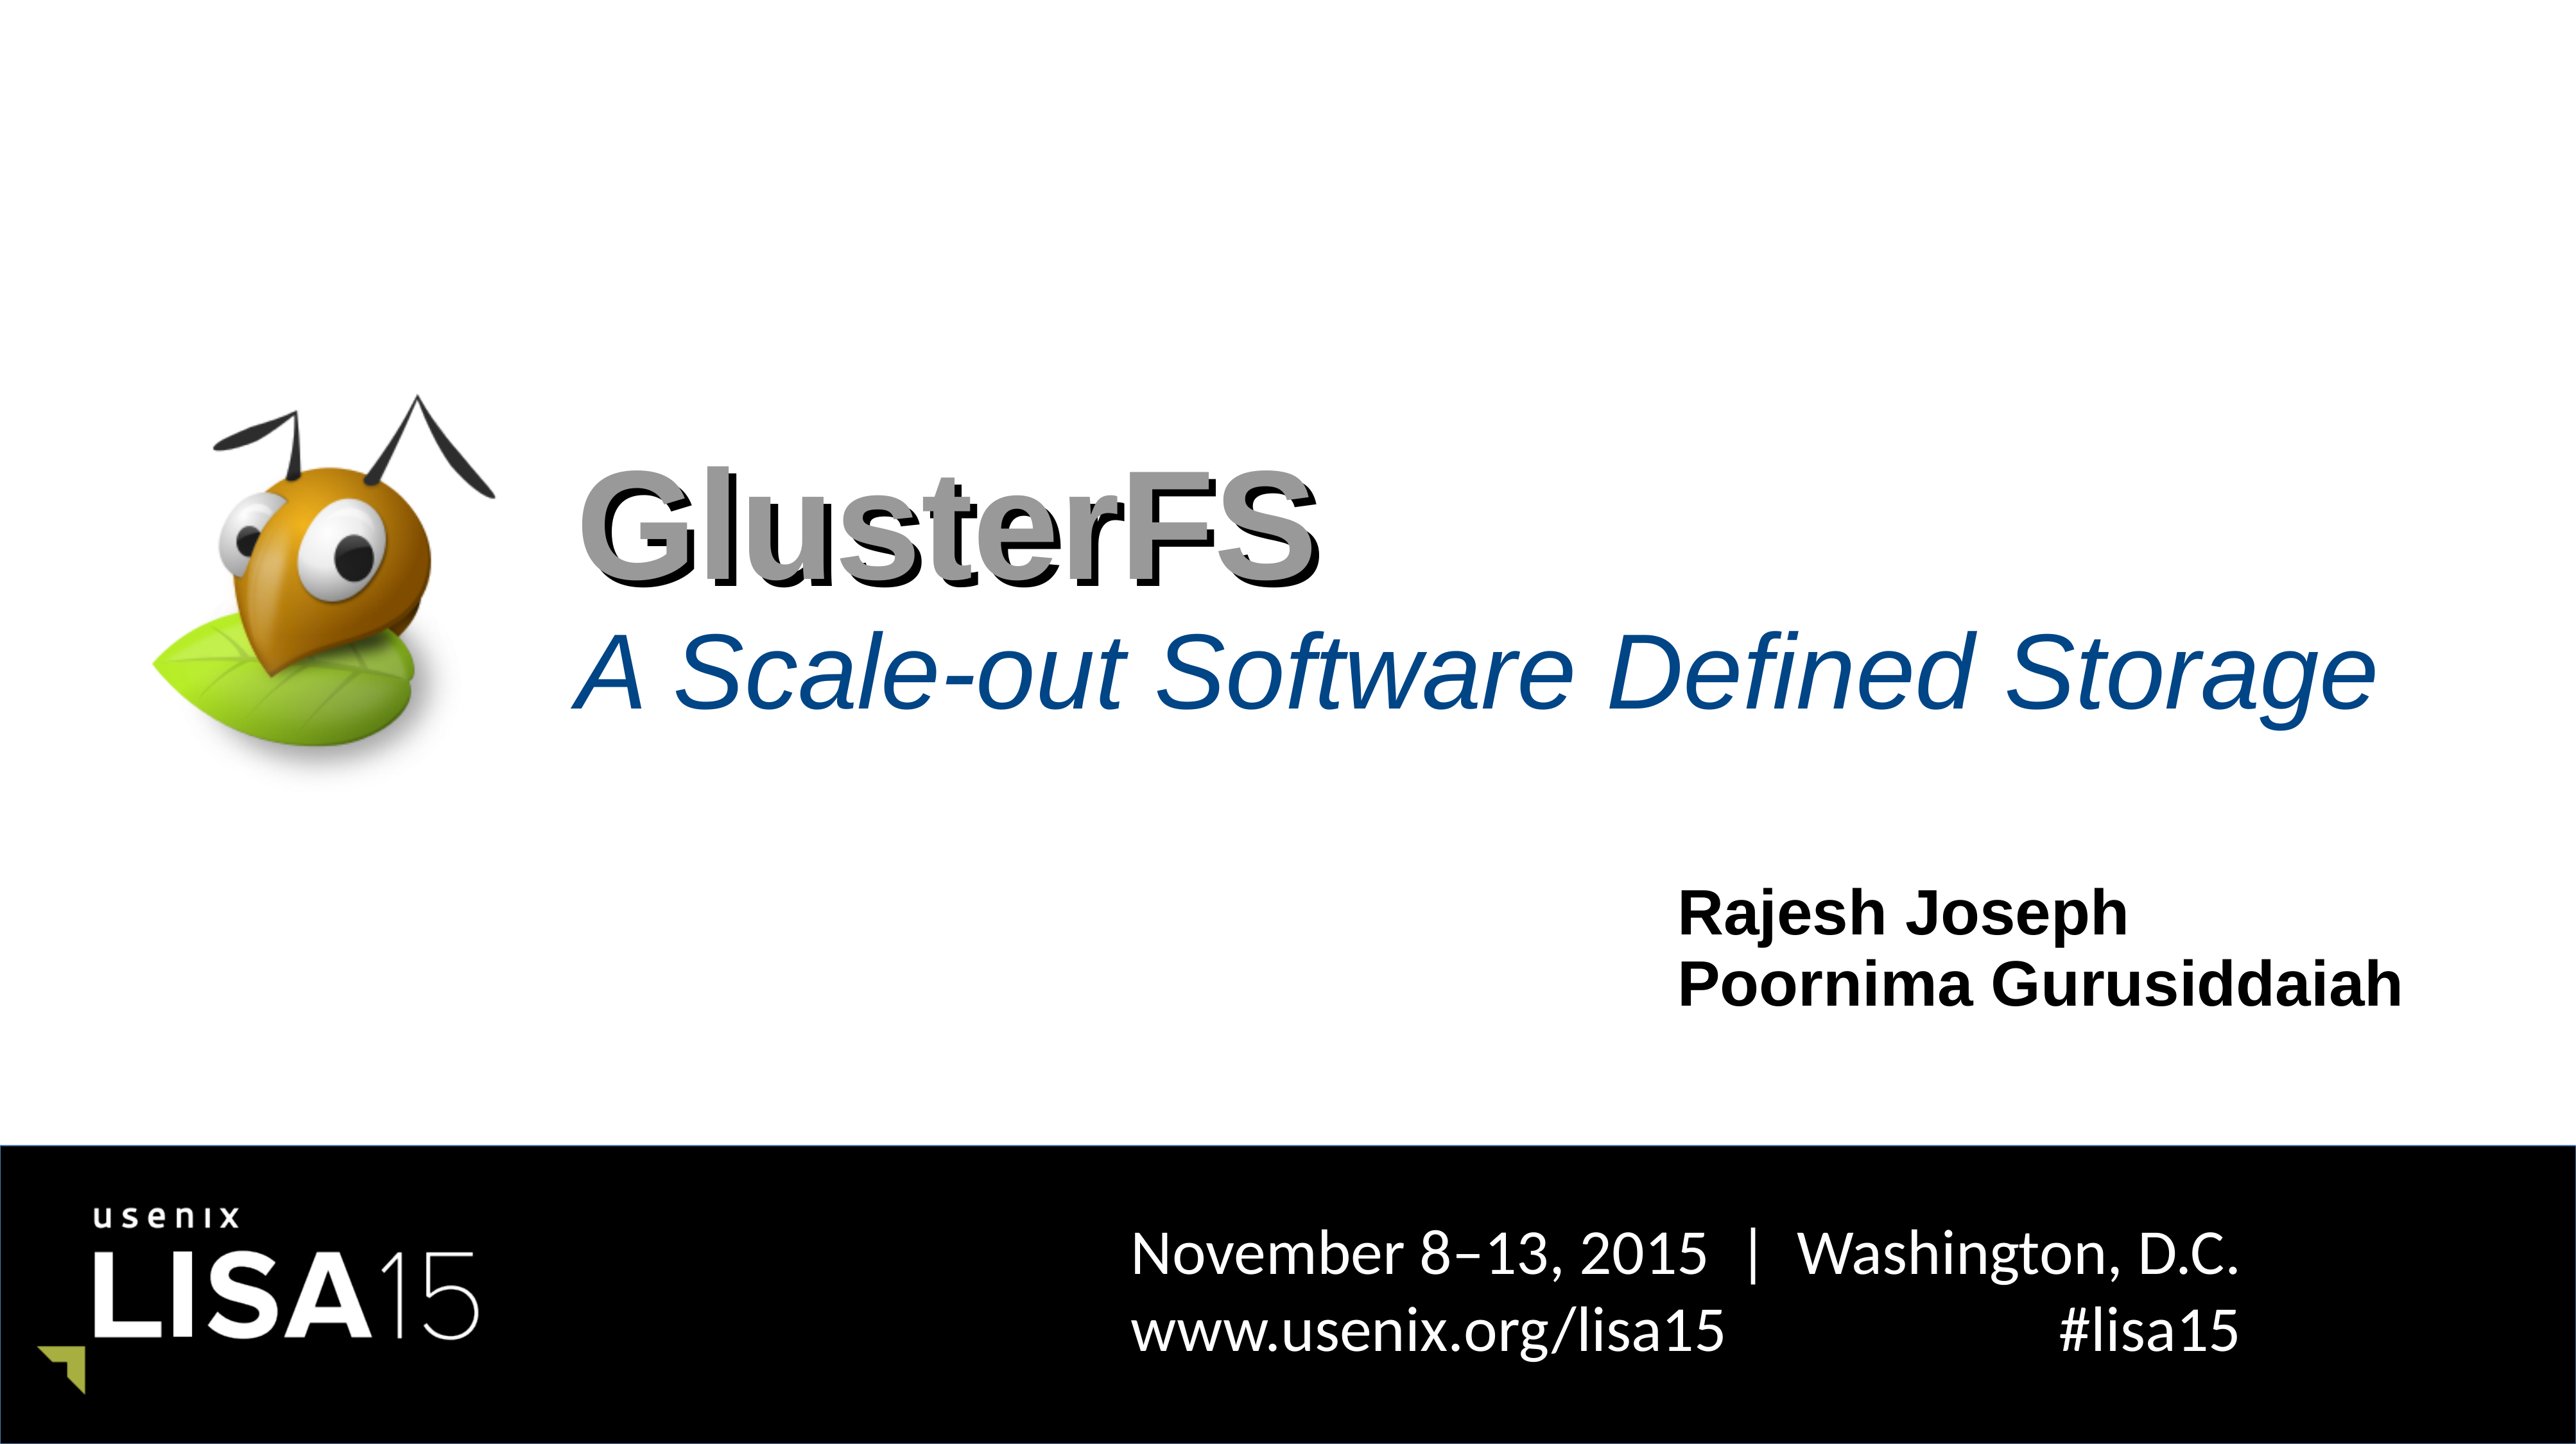

# GlusterFS
A Scale-out Software Defined Storage
Rajesh Joseph
Poornima Gurusiddaiah